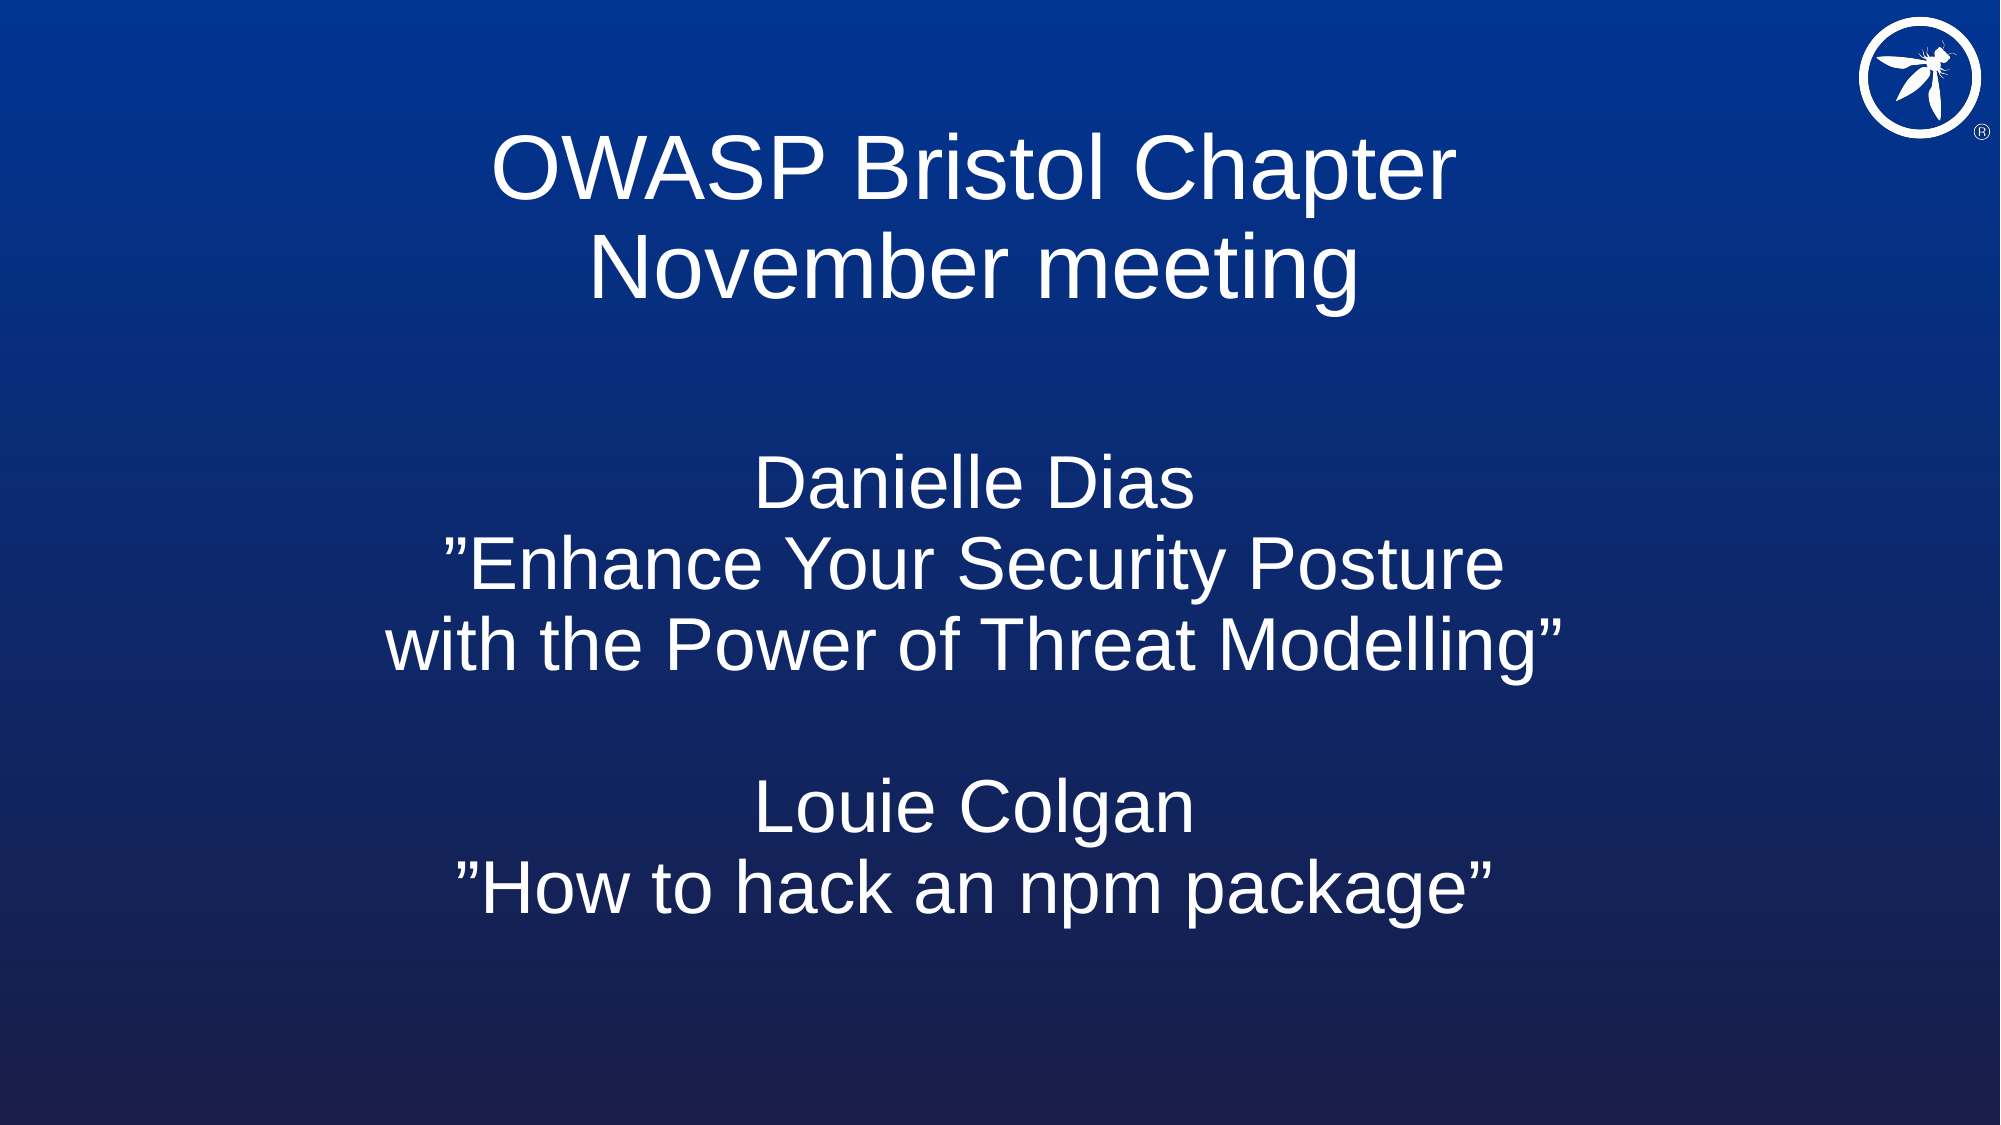

# OWASP Bristol Chapter November meeting Danielle Dias ”Enhance Your Security Posture with the Power of Threat Modelling” Louie Colgan ”How to hack an npm package”